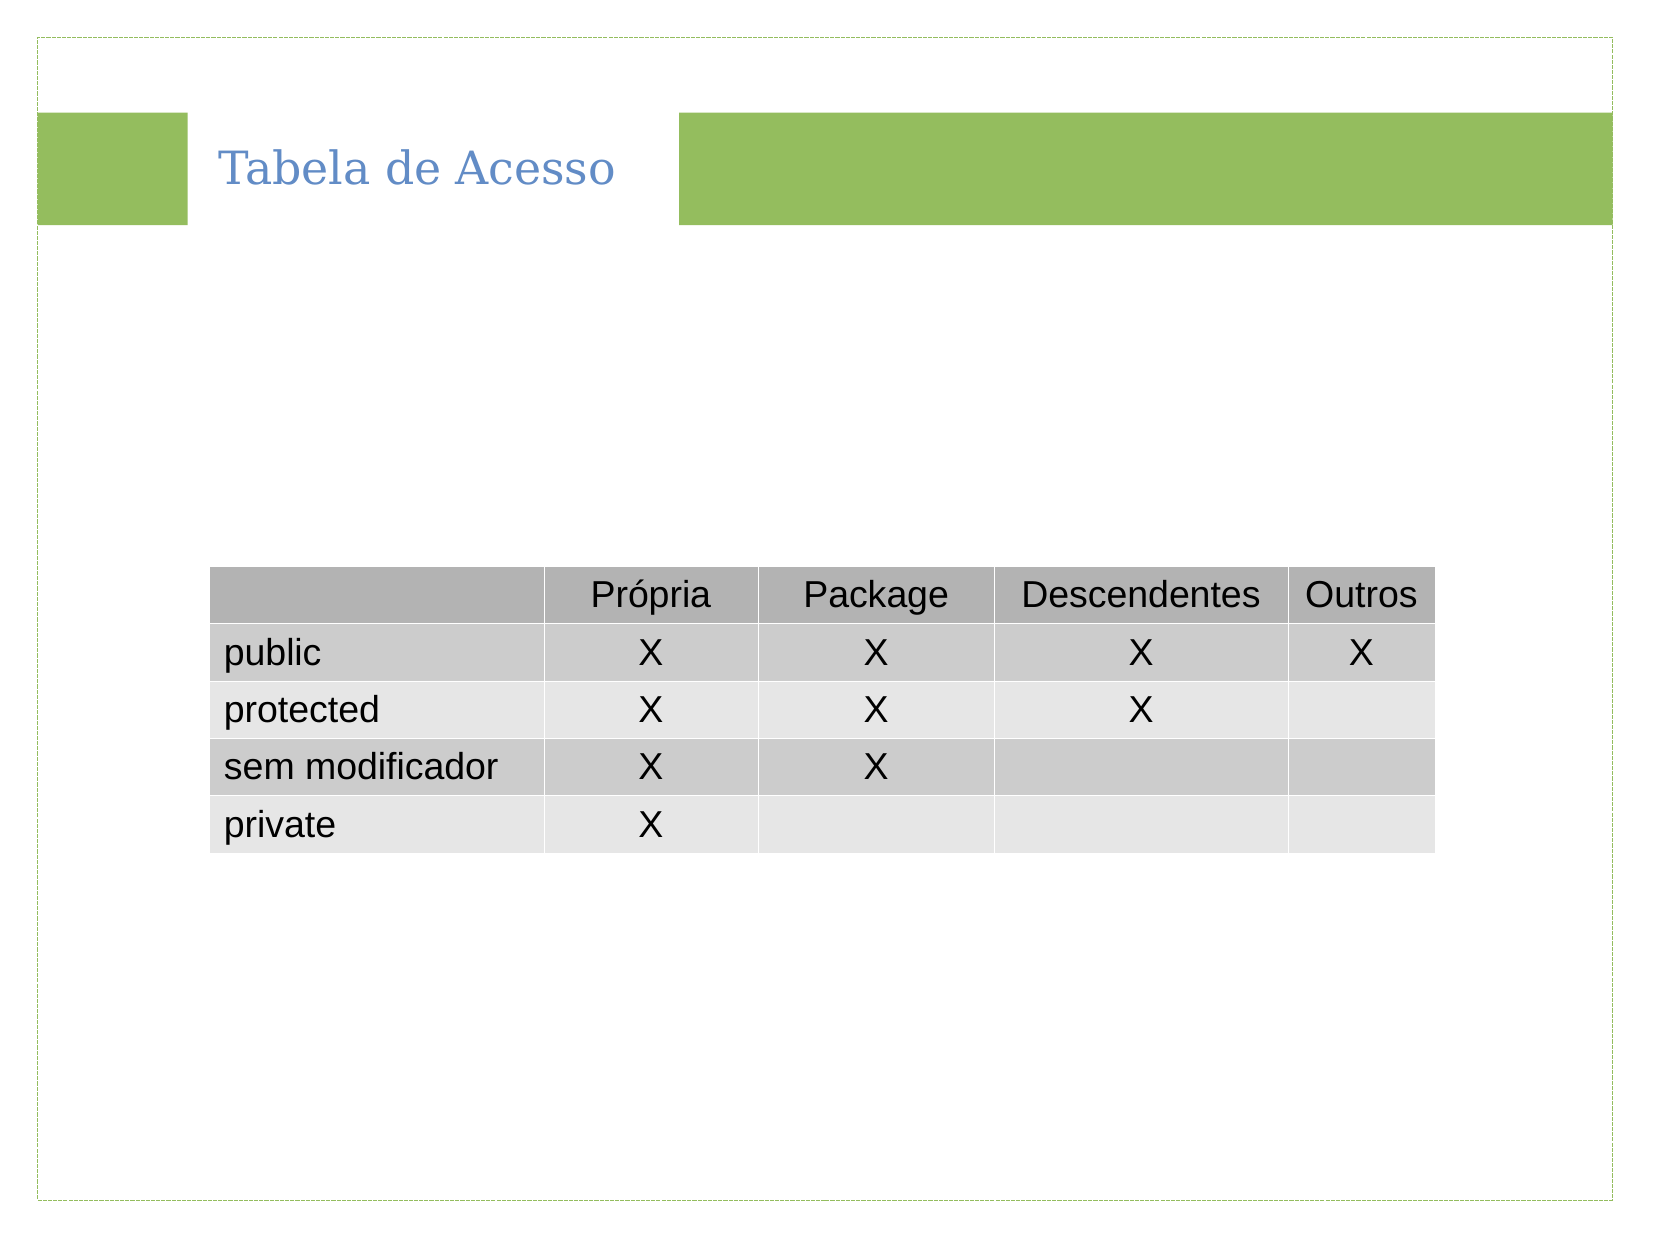

Tabela de Acesso
| | Própria | Package | Descendentes | Outros |
| --- | --- | --- | --- | --- |
| public | X | X | X | X |
| protected | X | X | X | |
| sem modificador | X | X | | |
| private | X | | | |